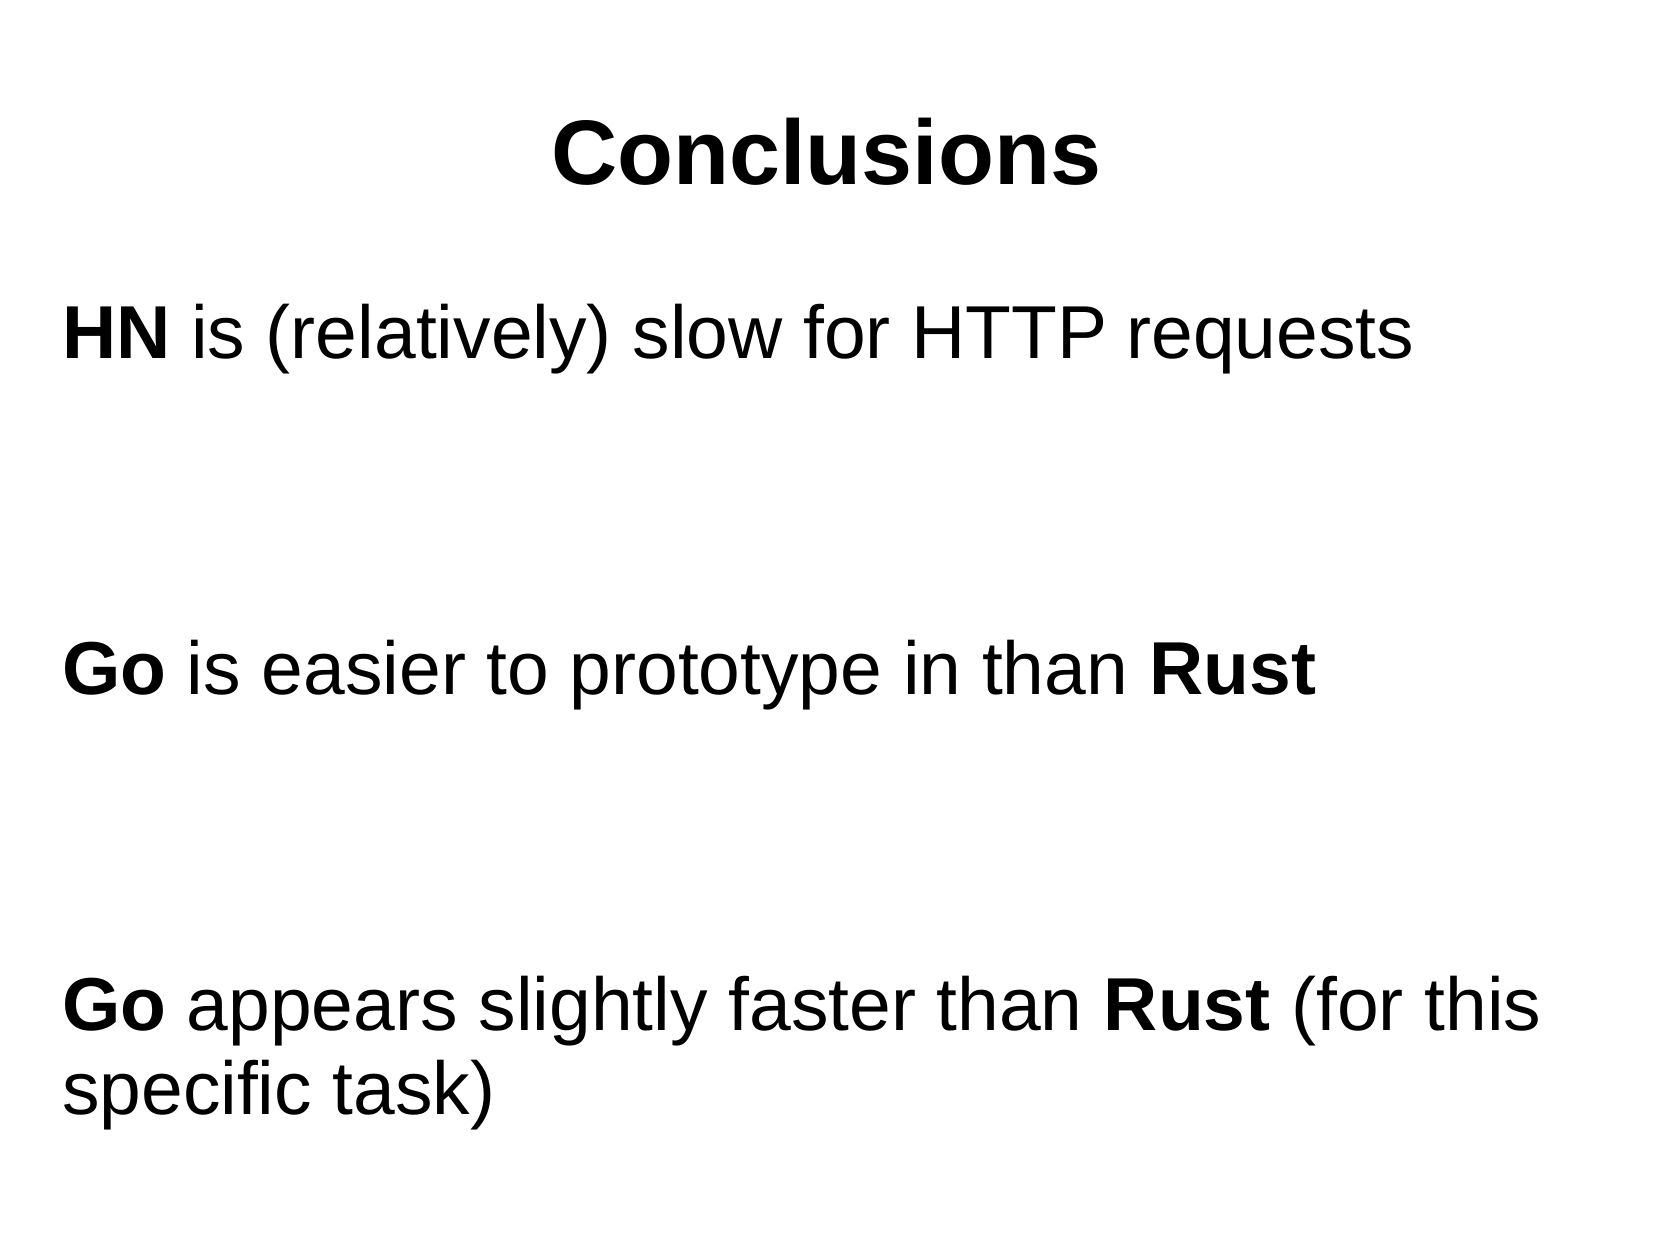

# Conclusions
HN is (relatively) slow for HTTP requests
Go is easier to prototype in than Rust
Go appears slightly faster than Rust (for this specific task)